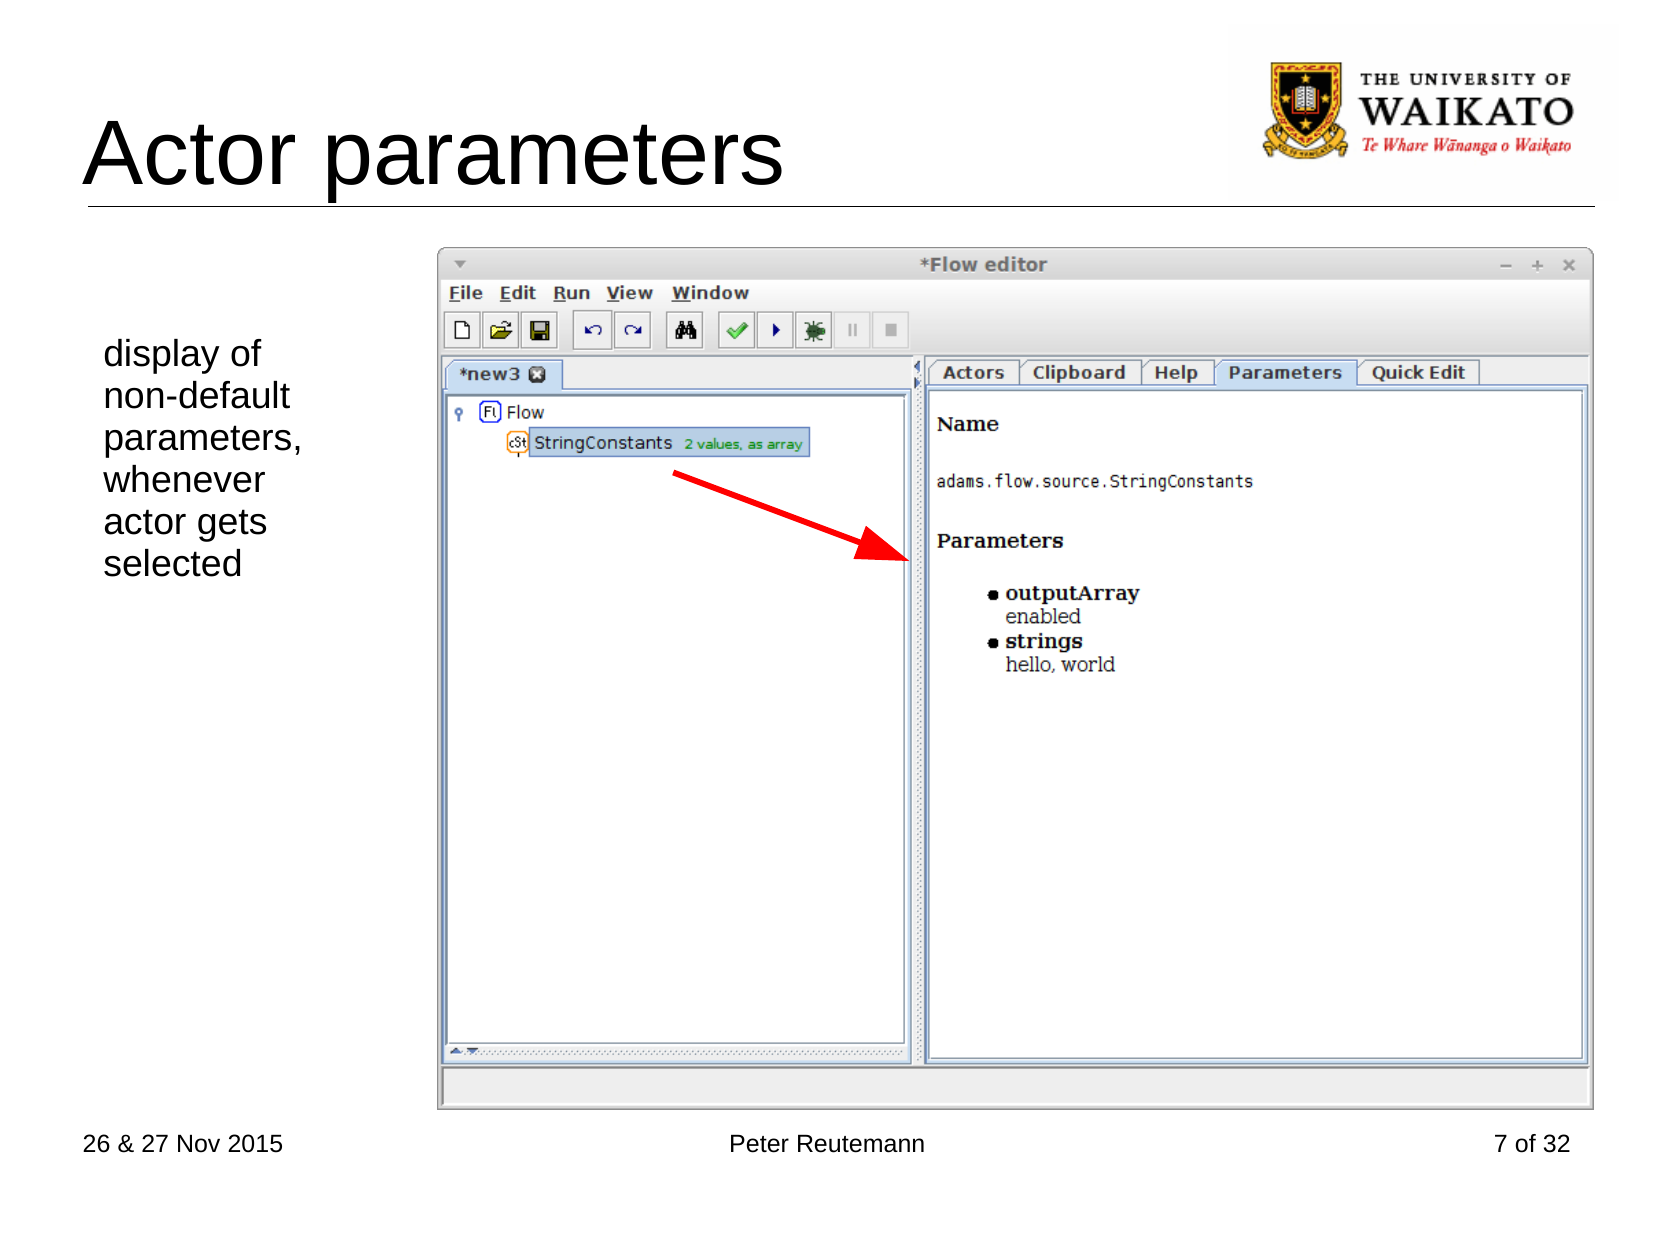

# Actor parameters
display of
non-default
parameters,
whenever
actor gets
selected
26 & 27 Nov 2015
Peter Reutemann
7